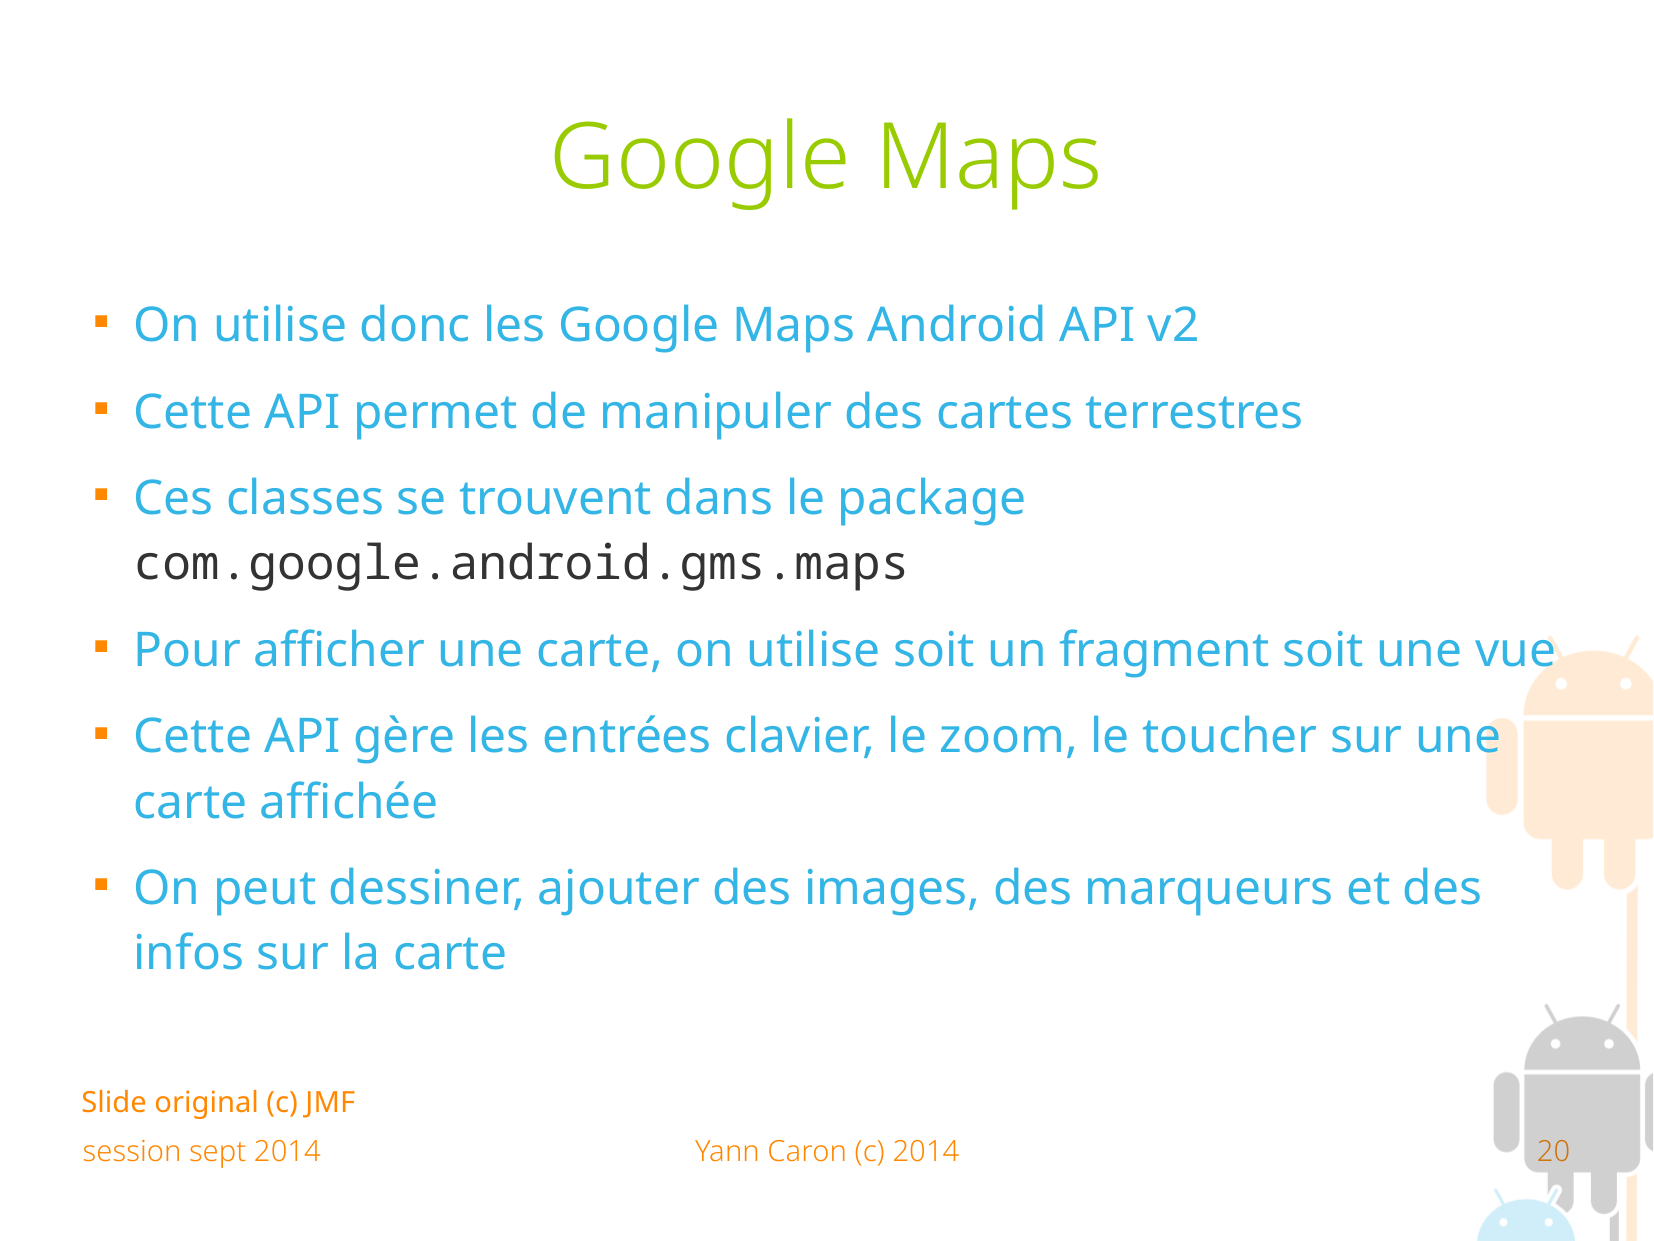

# Google Maps
On utilise donc les Google Maps Android API v2
Cette API permet de manipuler des cartes terrestres
Ces classes se trouvent dans le package com.google.android.gms.maps
Pour afficher une carte, on utilise soit un fragment soit une vue
Cette API gère les entrées clavier, le zoom, le toucher sur une carte affichée
On peut dessiner, ajouter des images, des marqueurs et des infos sur la carte
Slide original (c) JMF
session sept 2014
Yann Caron (c) 2014
20